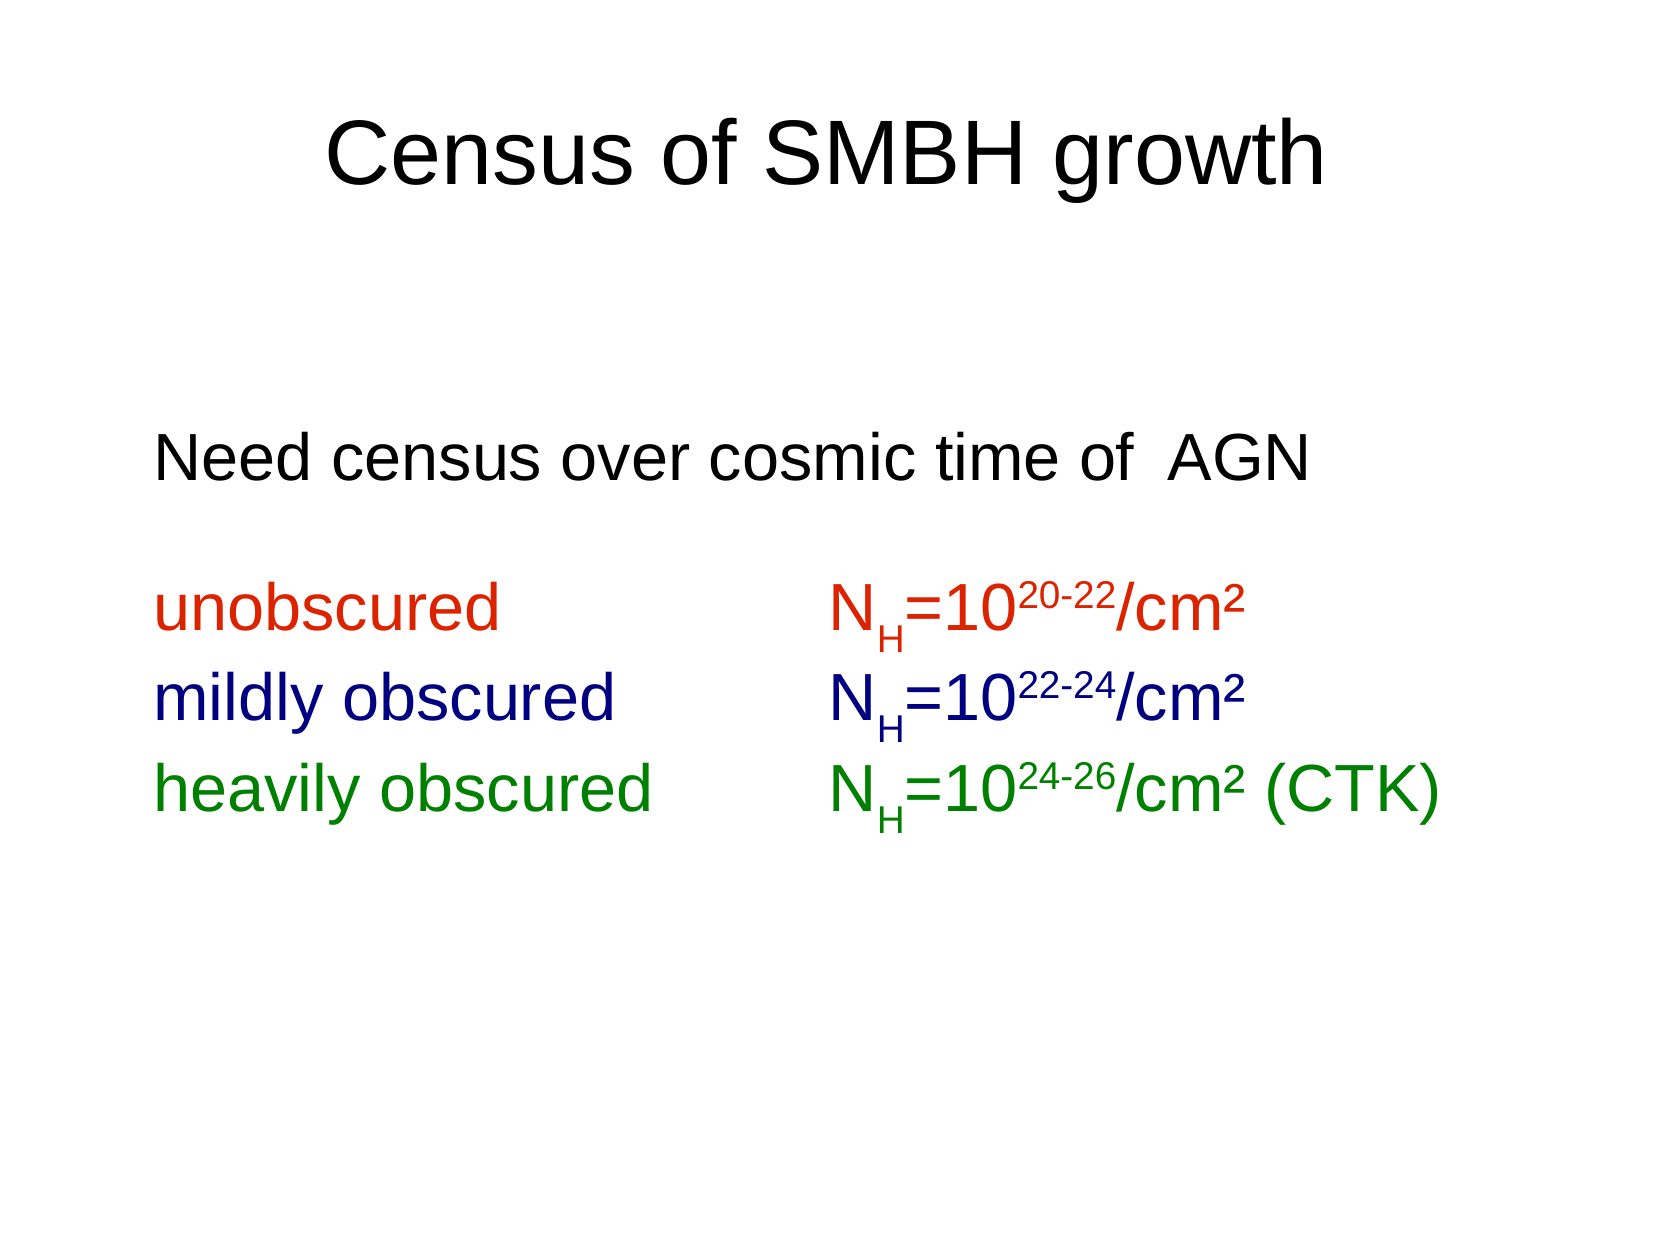

# Census of SMBH growth
Need census over cosmic time of AGN
unobscured					NH=1020-22/cm²
mildly obscured			NH=1022-24/cm²
heavily obscured			NH=1024-26/cm² (CTK)